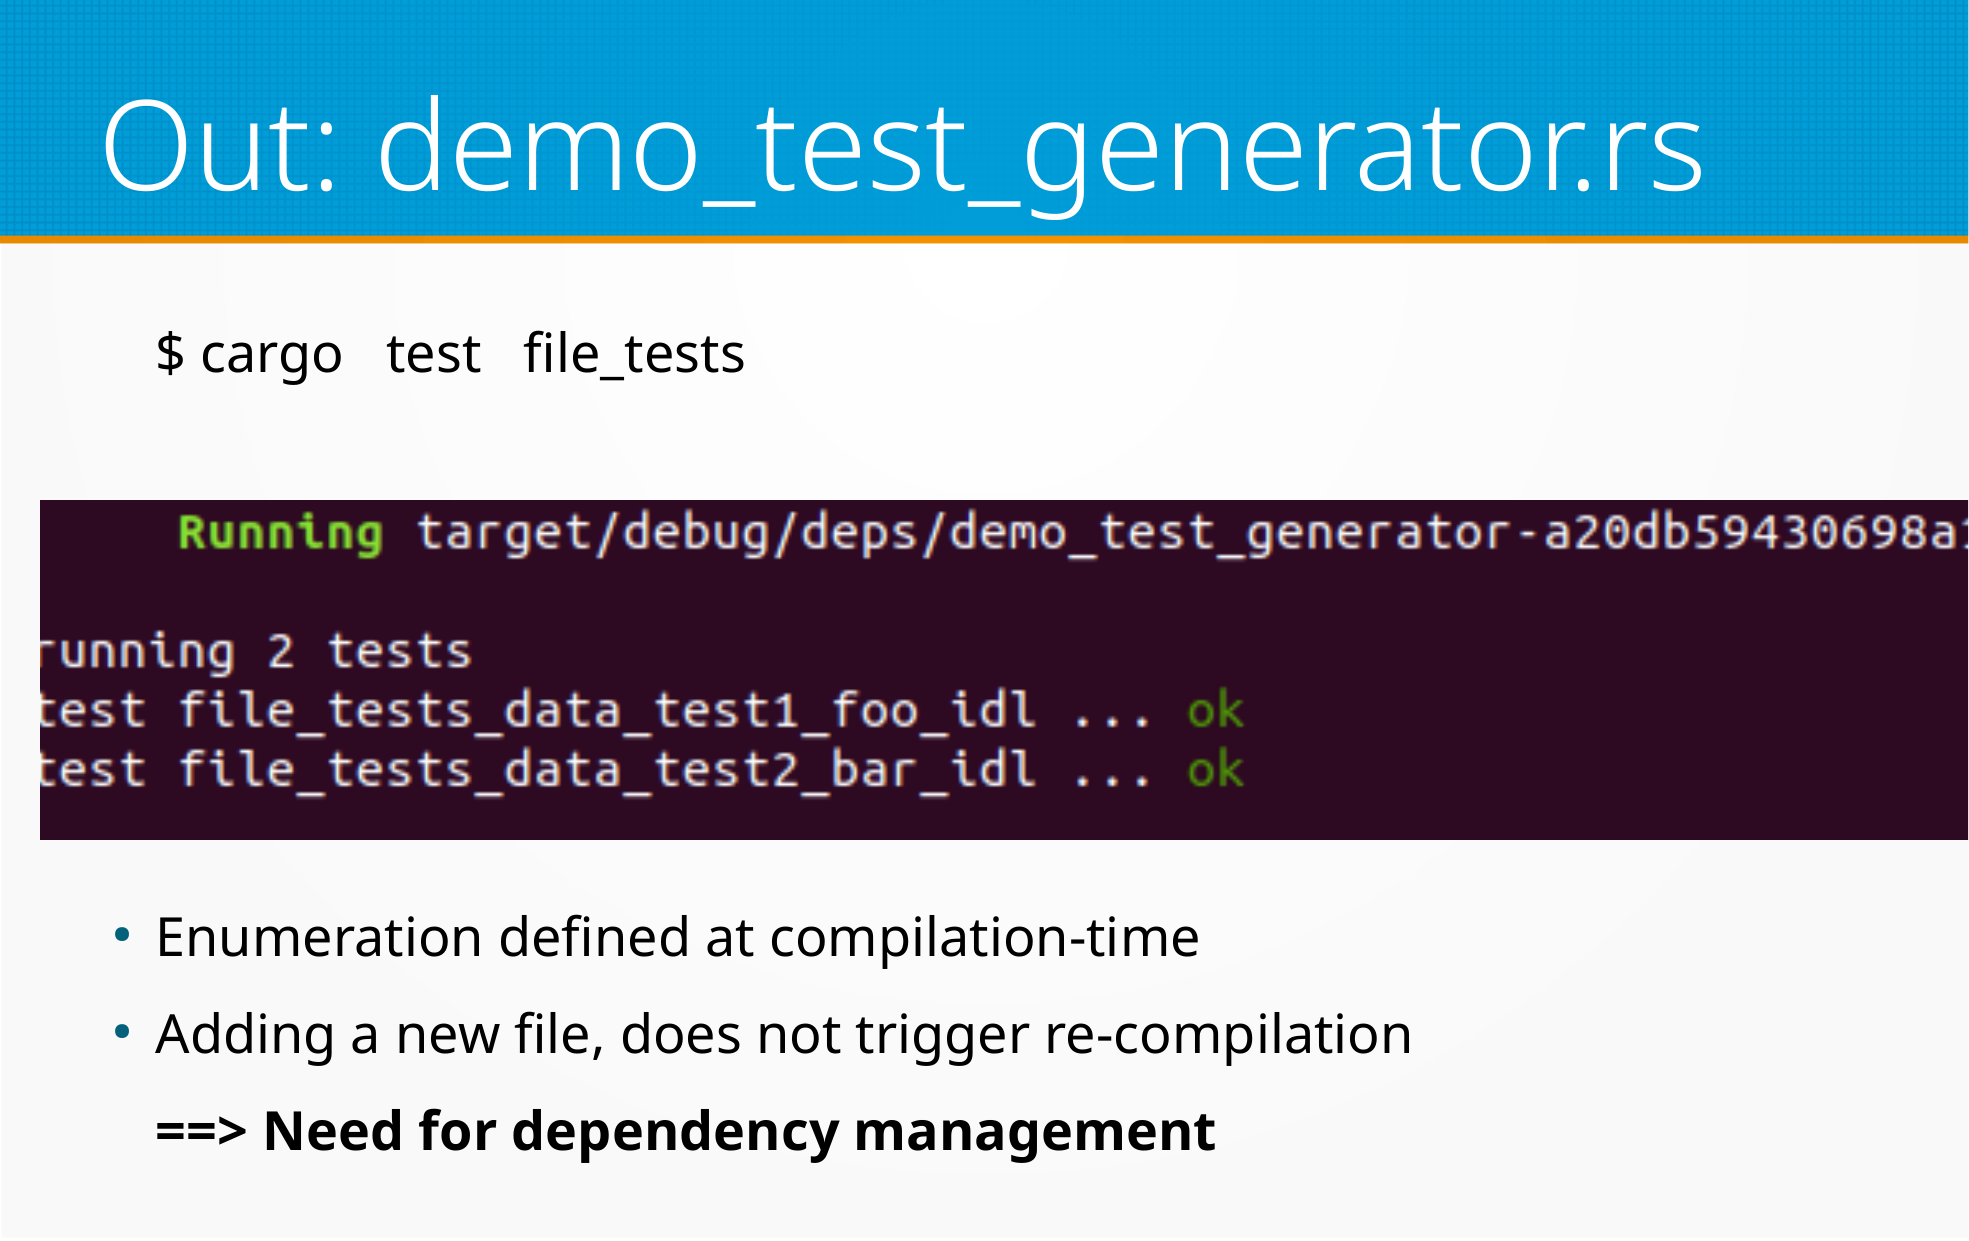

# Out: demo_test_generator.rs
$ cargo test file_tests
Enumeration defined at compilation-time
Adding a new file, does not trigger re-compilation
==> Need for dependency management